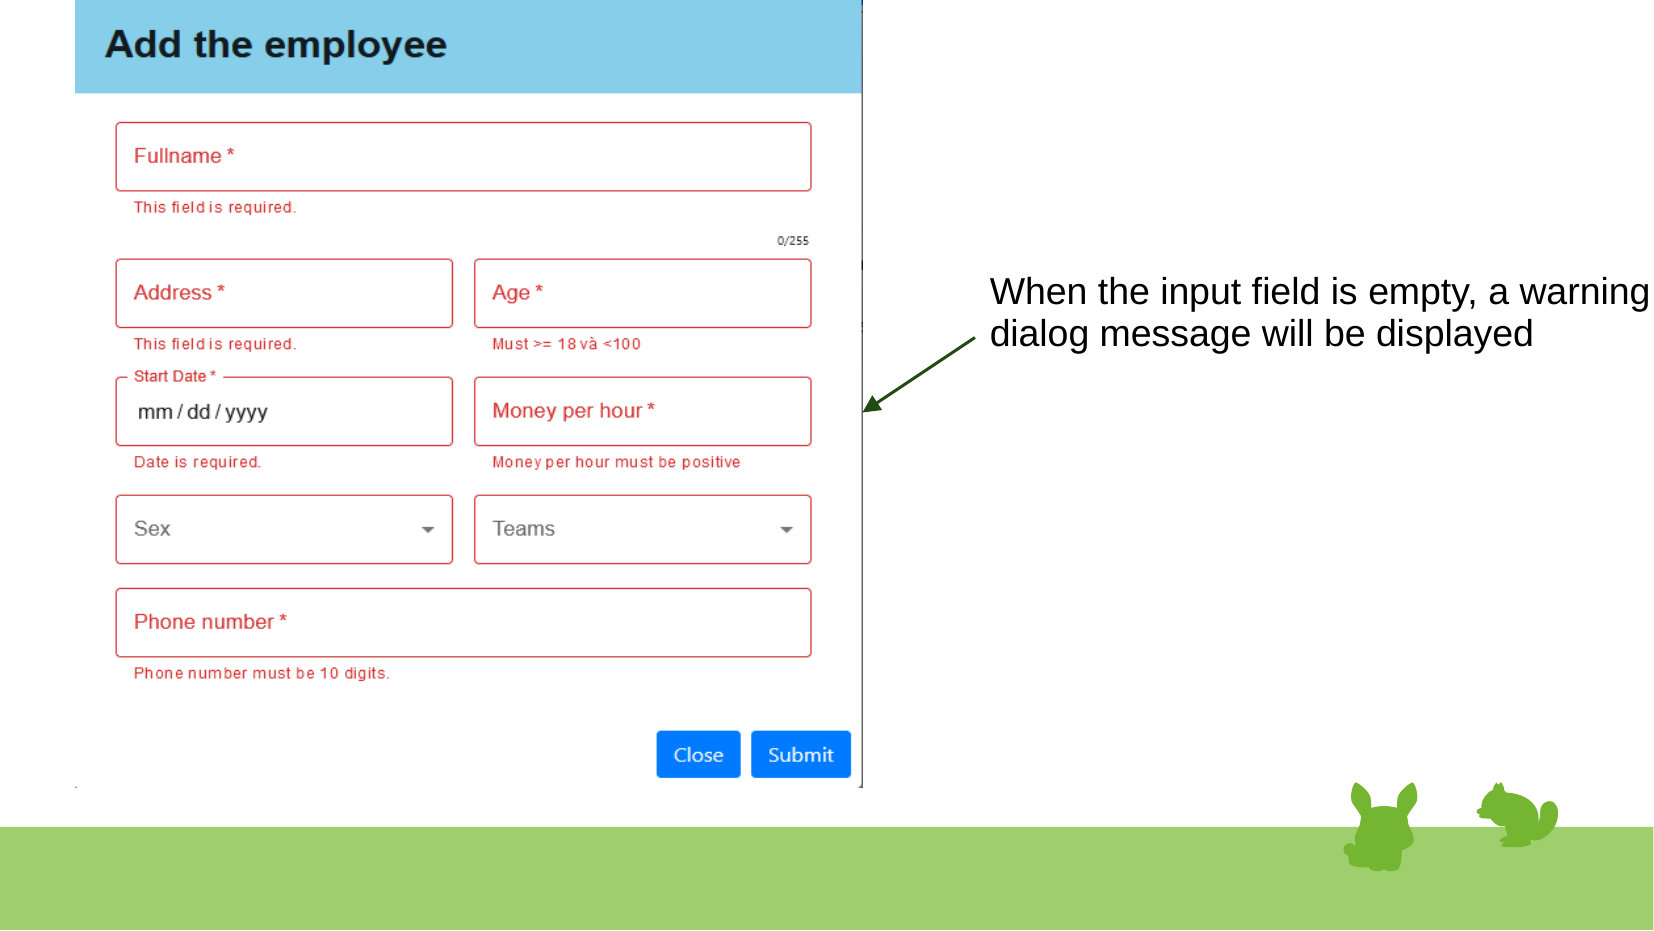

When the input field is empty, a warning dialog message will be displayed